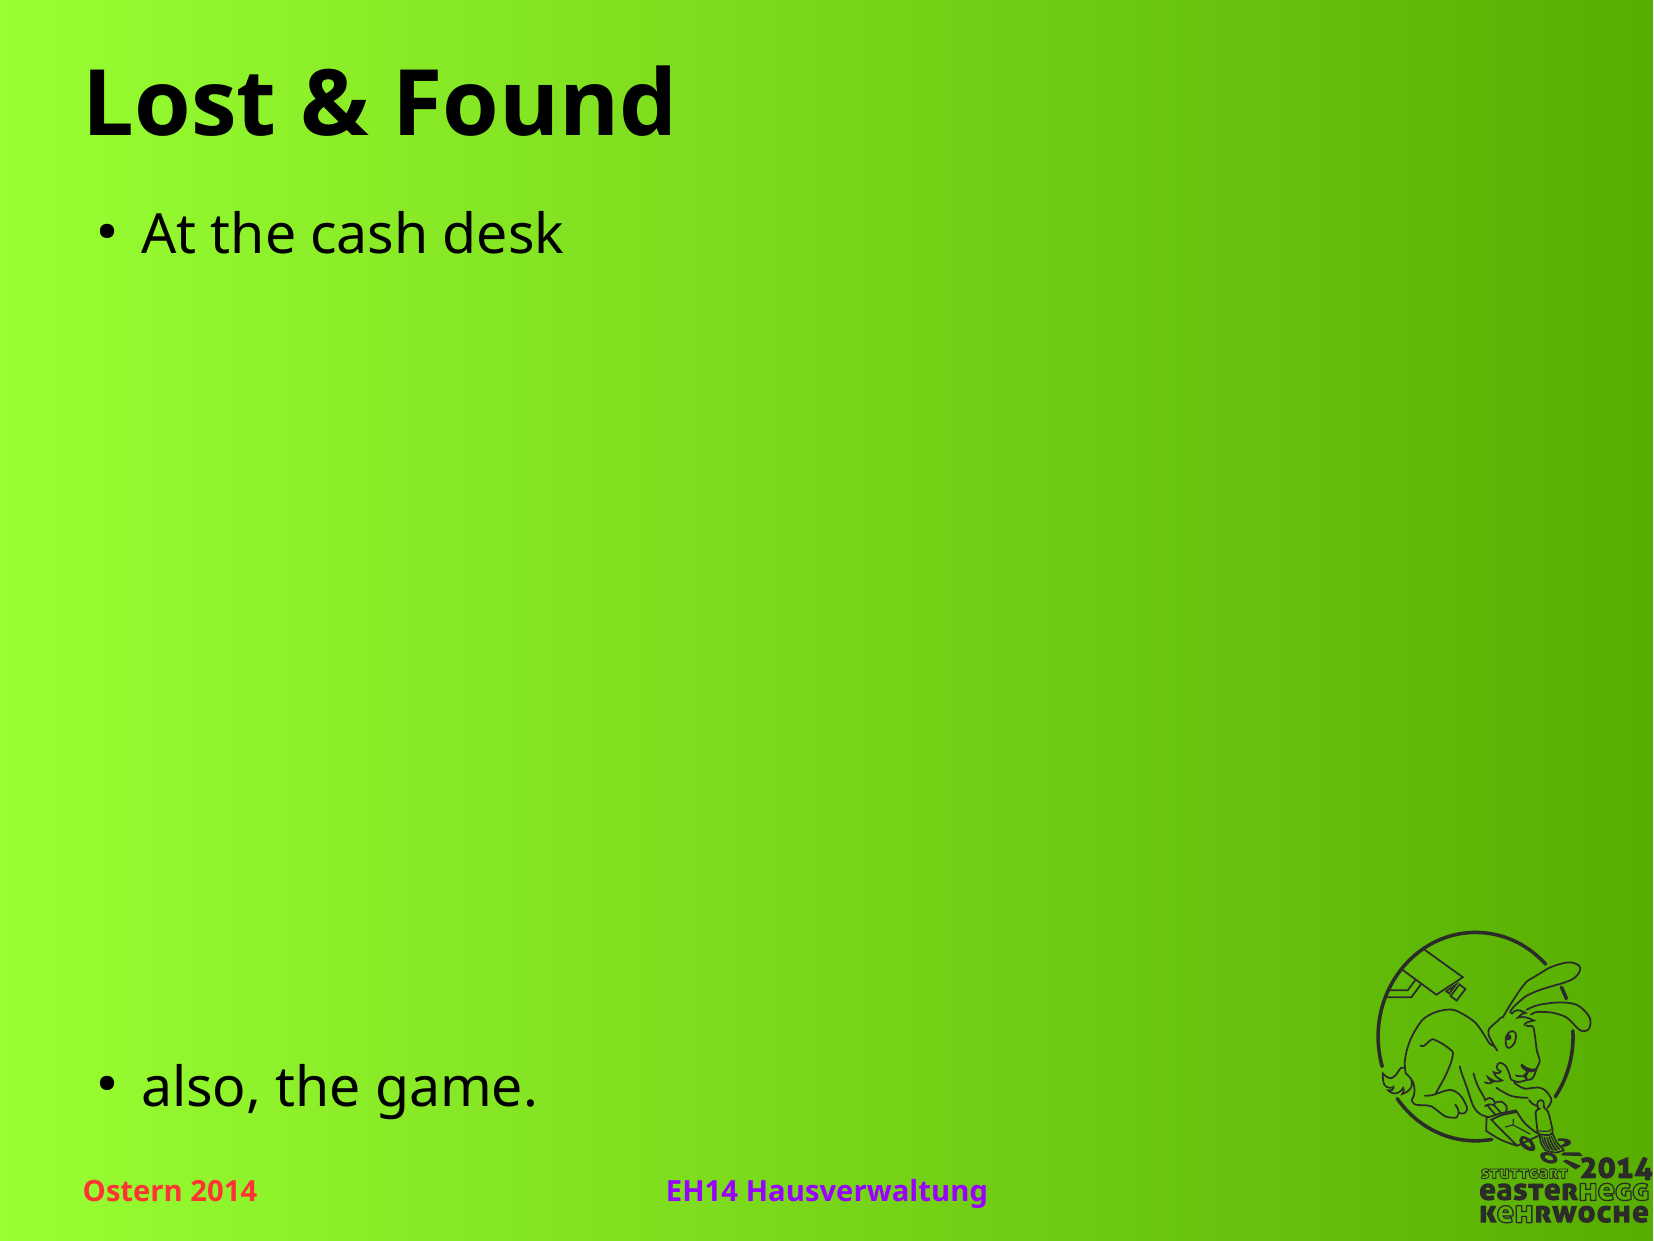

# Lost & Found
At the cash desk
also, the game.